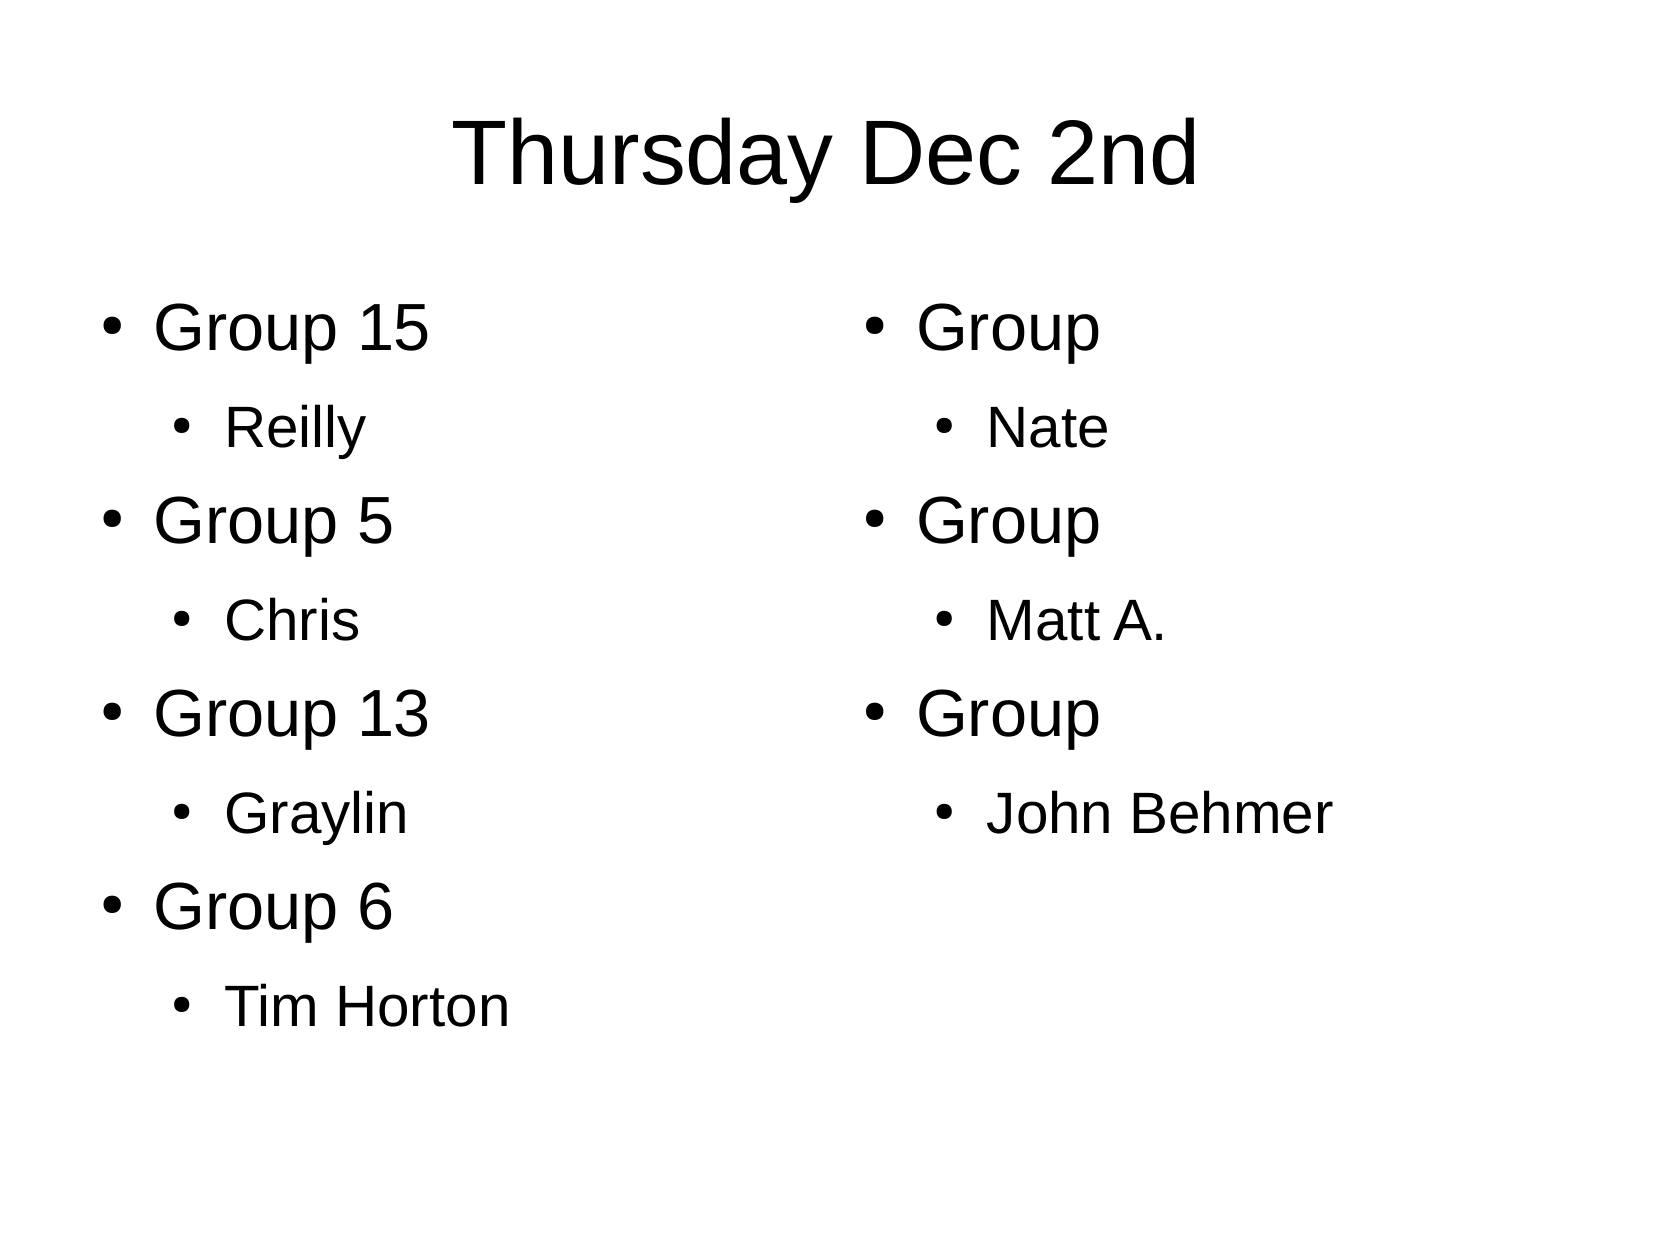

# Thursday Dec 2nd
Group 15
Reilly
Group 5
Chris
Group 13
Graylin
Group 6
Tim Horton
Group
Nate
Group
Matt A.
Group
John Behmer